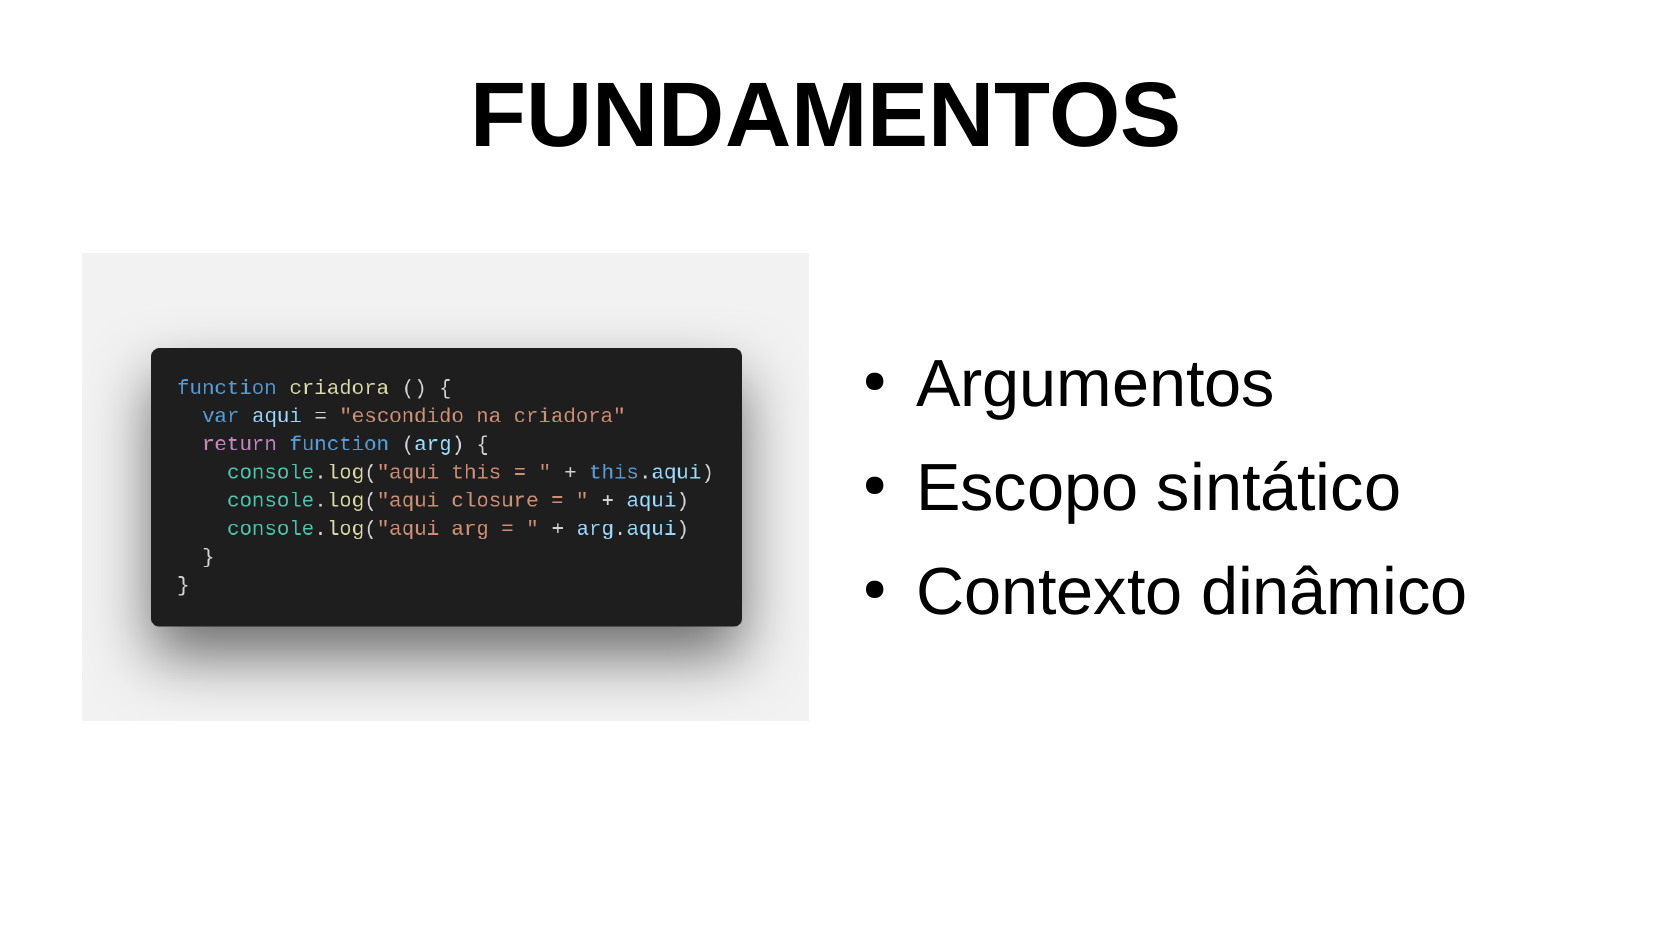

# FUNDAMENTOS
Argumentos
Escopo sintático
Contexto dinâmico